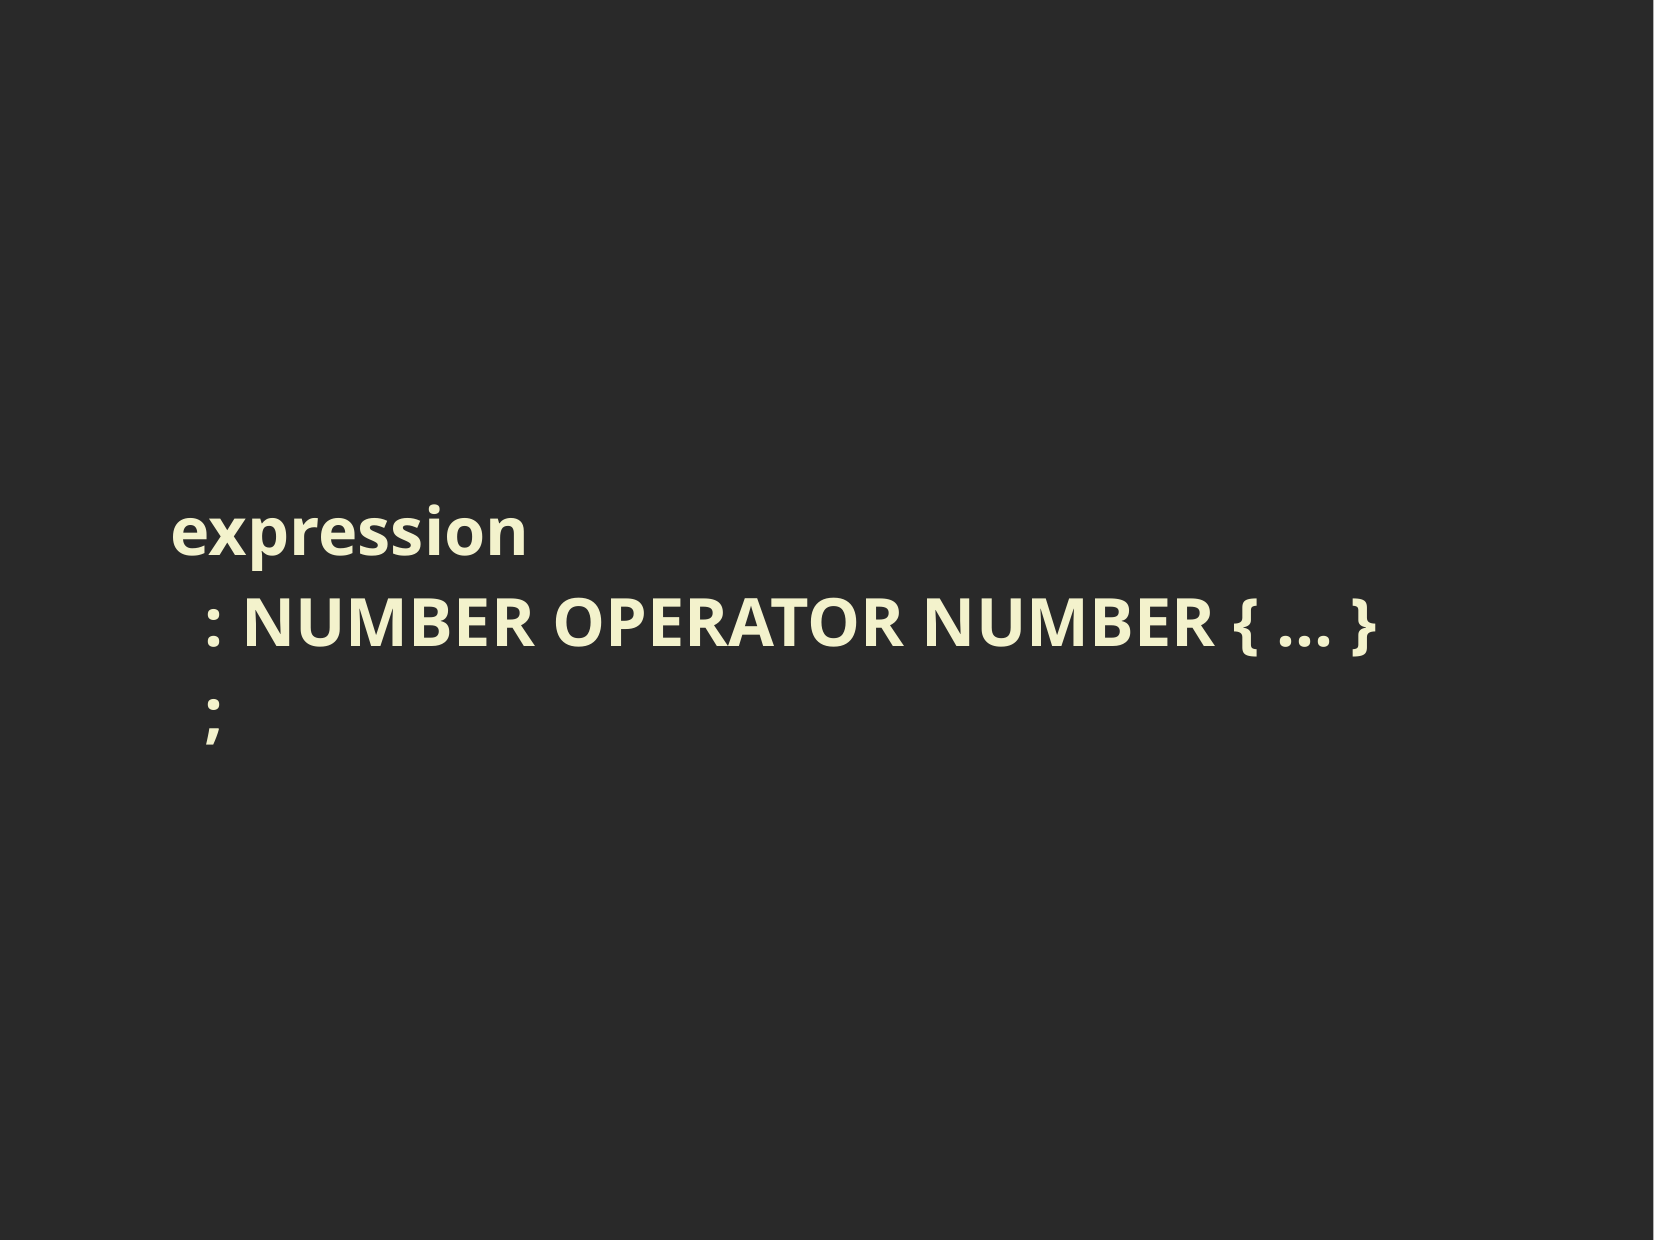

# expression
 : NUMBER OPERATOR NUMBER { … }
 ;